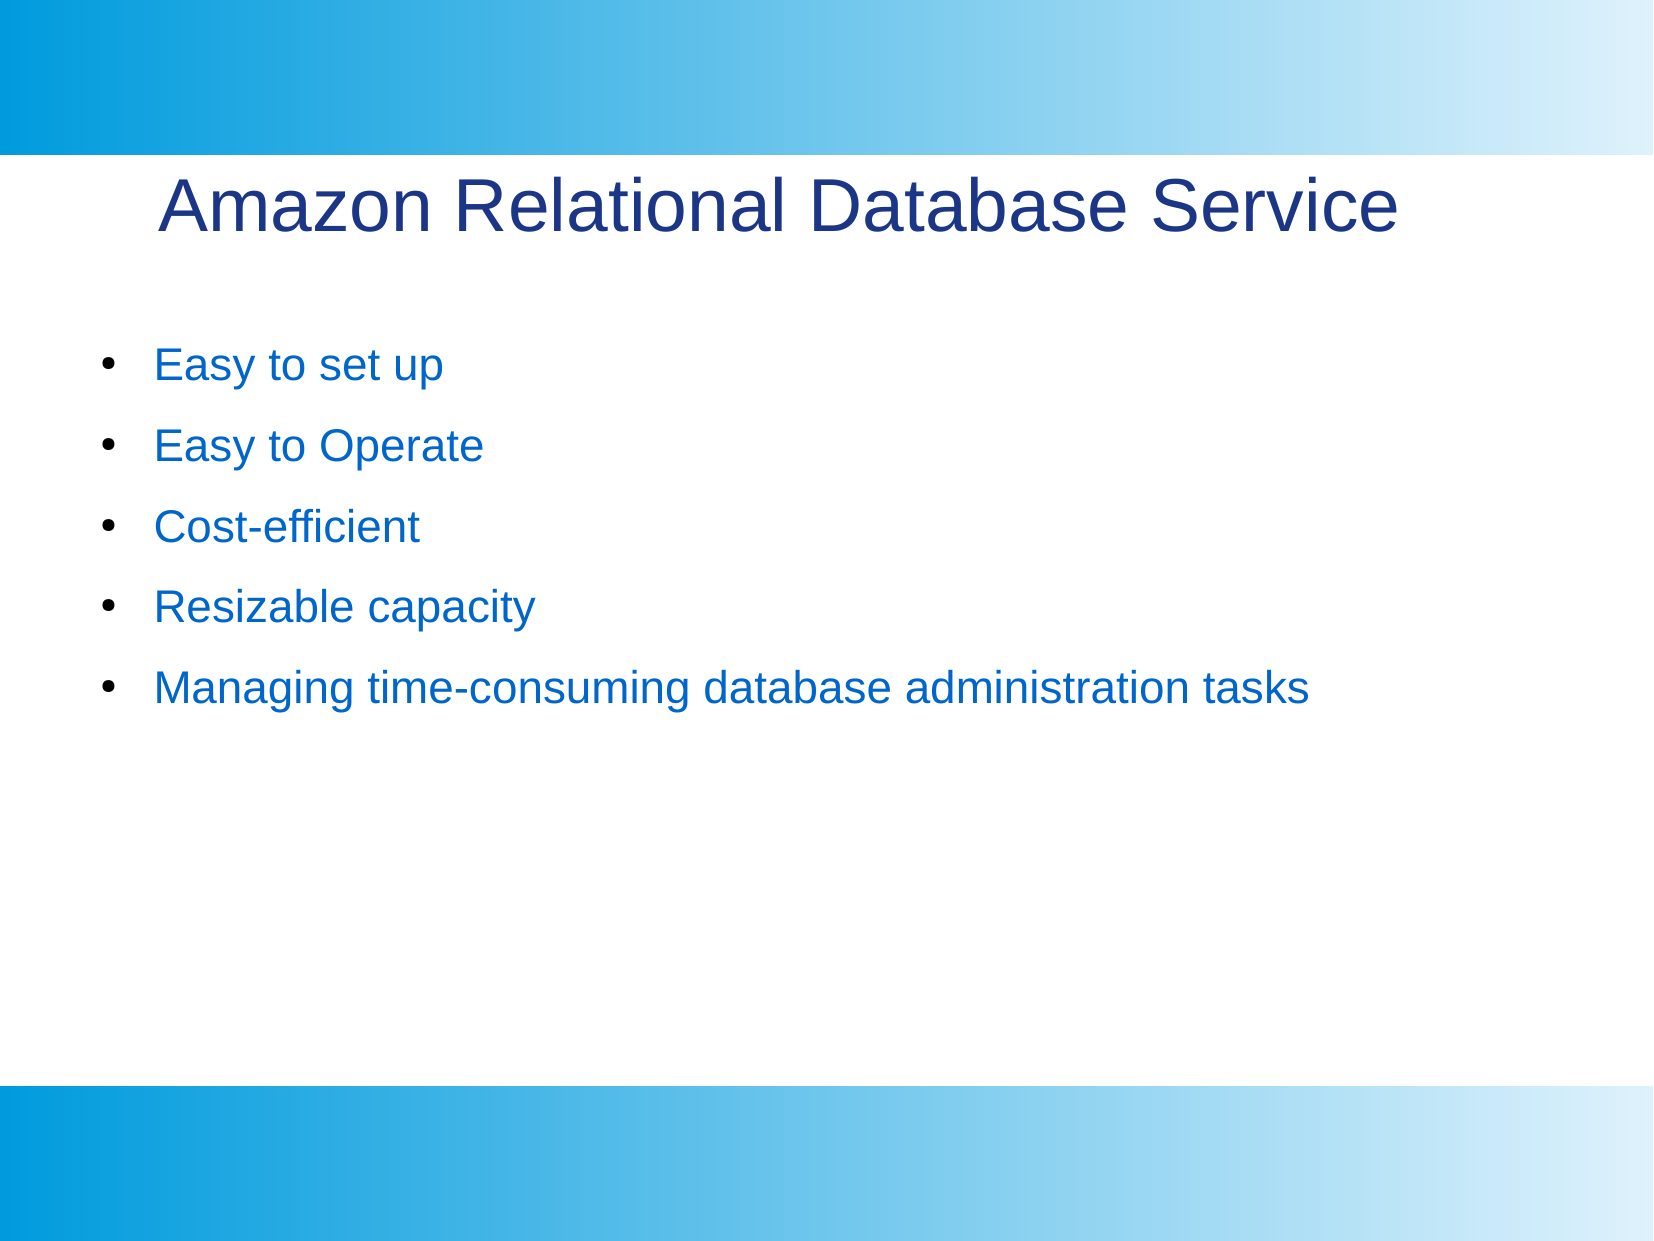

# Amazon Relational Database Service
Easy to set up
Easy to Operate
Cost-efficient
Resizable capacity
Managing time-consuming database administration tasks